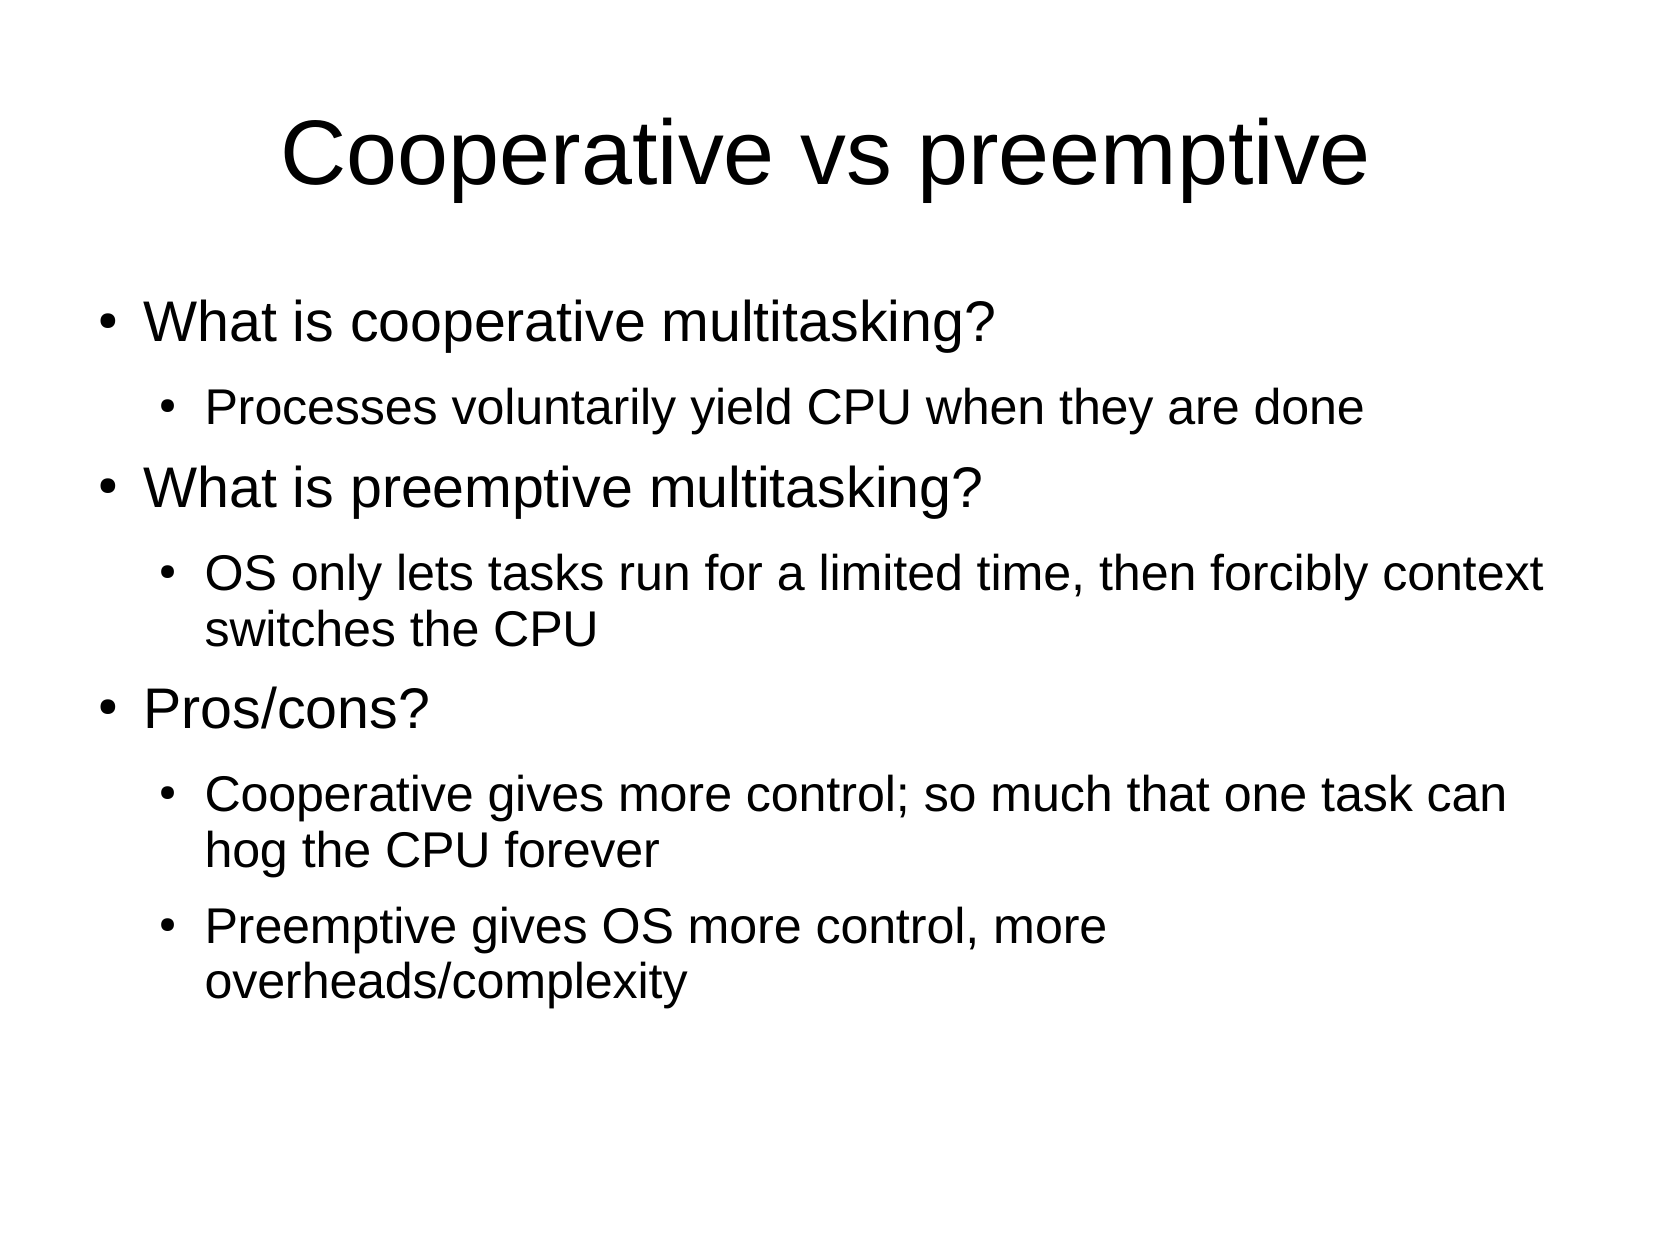

# Cooperative vs preemptive
What is cooperative multitasking?
Processes voluntarily yield CPU when they are done
What is preemptive multitasking?
OS only lets tasks run for a limited time, then forcibly context switches the CPU
Pros/cons?
Cooperative gives more control; so much that one task can hog the CPU forever
Preemptive gives OS more control, more overheads/complexity